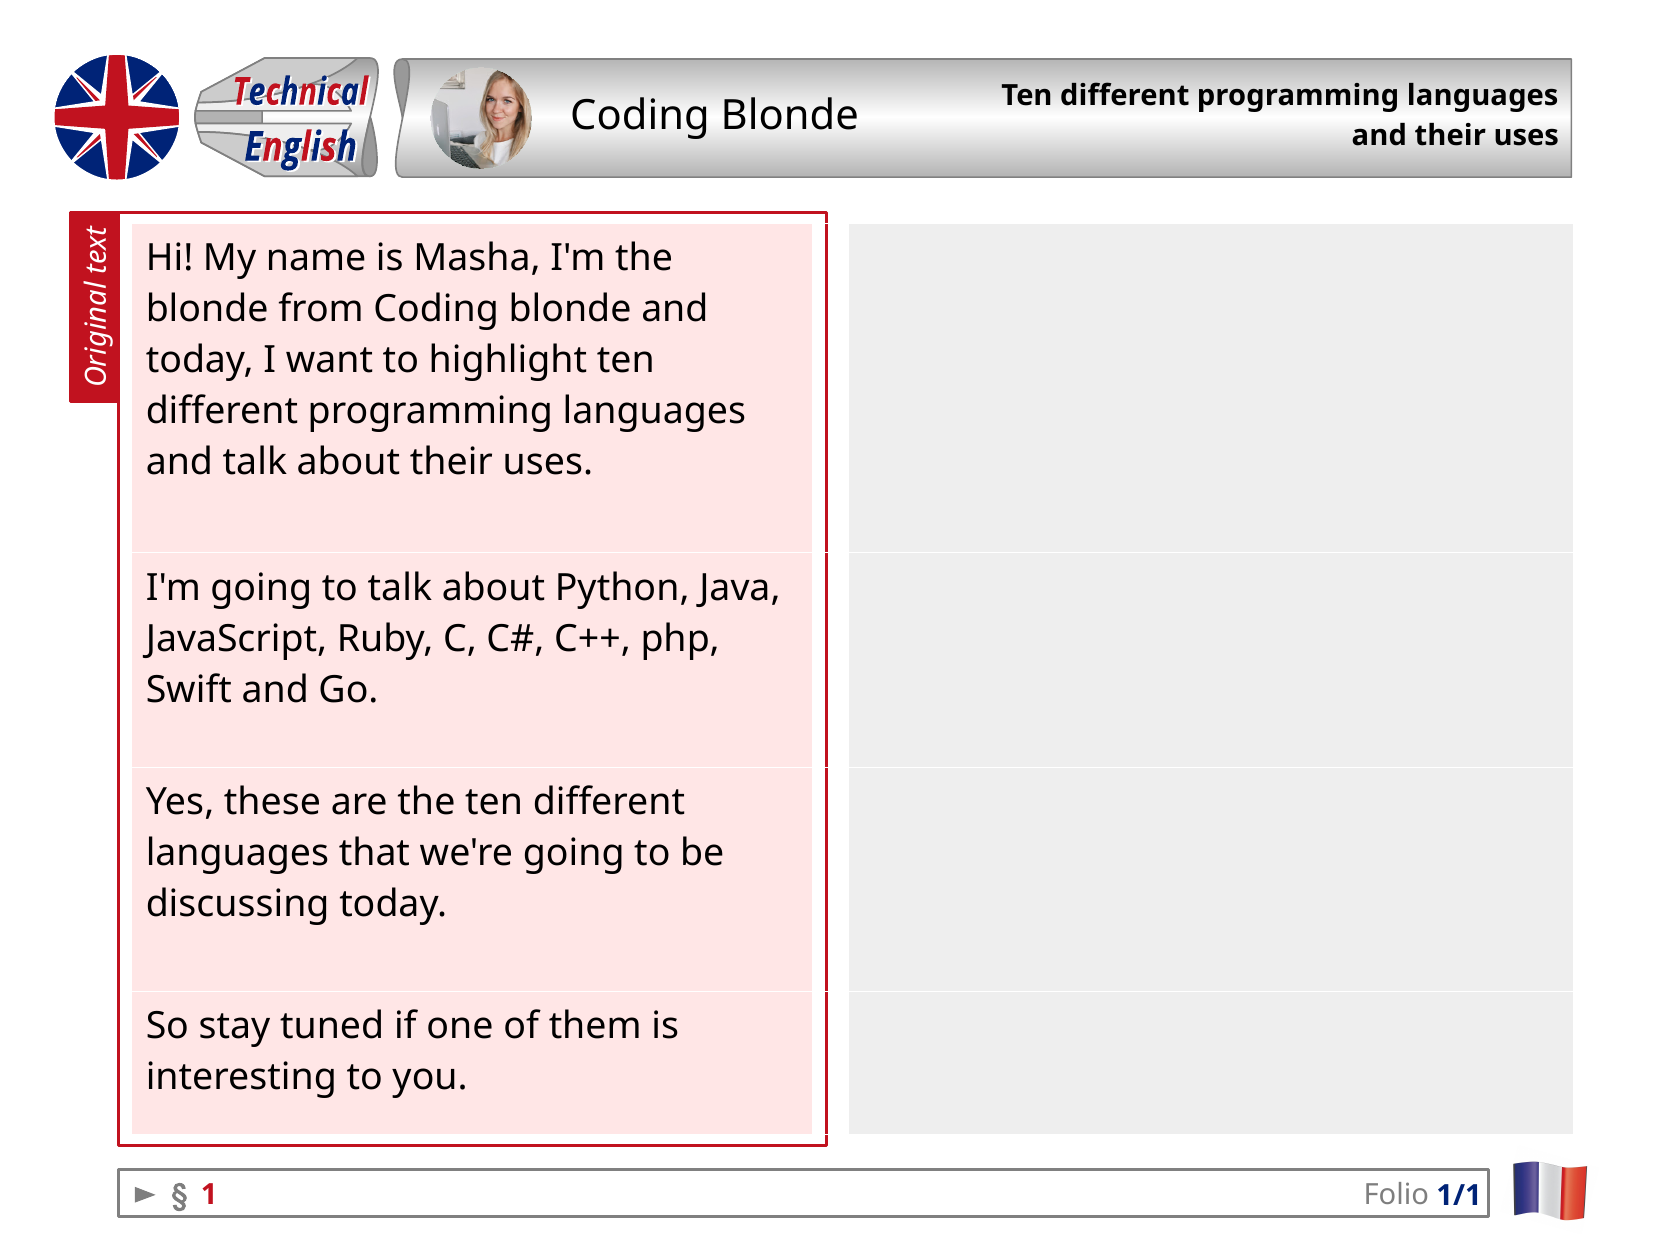

#
| Hi! My name is Masha, I'm the blonde from Coding blonde and today, I want to highlight ten different programming languages and talk about their uses. | | |
| --- | --- | --- |
| I'm going to talk about Python, Java, JavaScript, Ruby, C, C#, C++, php, Swift and Go. | | |
| Yes, these are the ten different languages that we're going to be discussing today. | | |
| So stay tuned if one of them is interesting to you. | | |
1
1/1